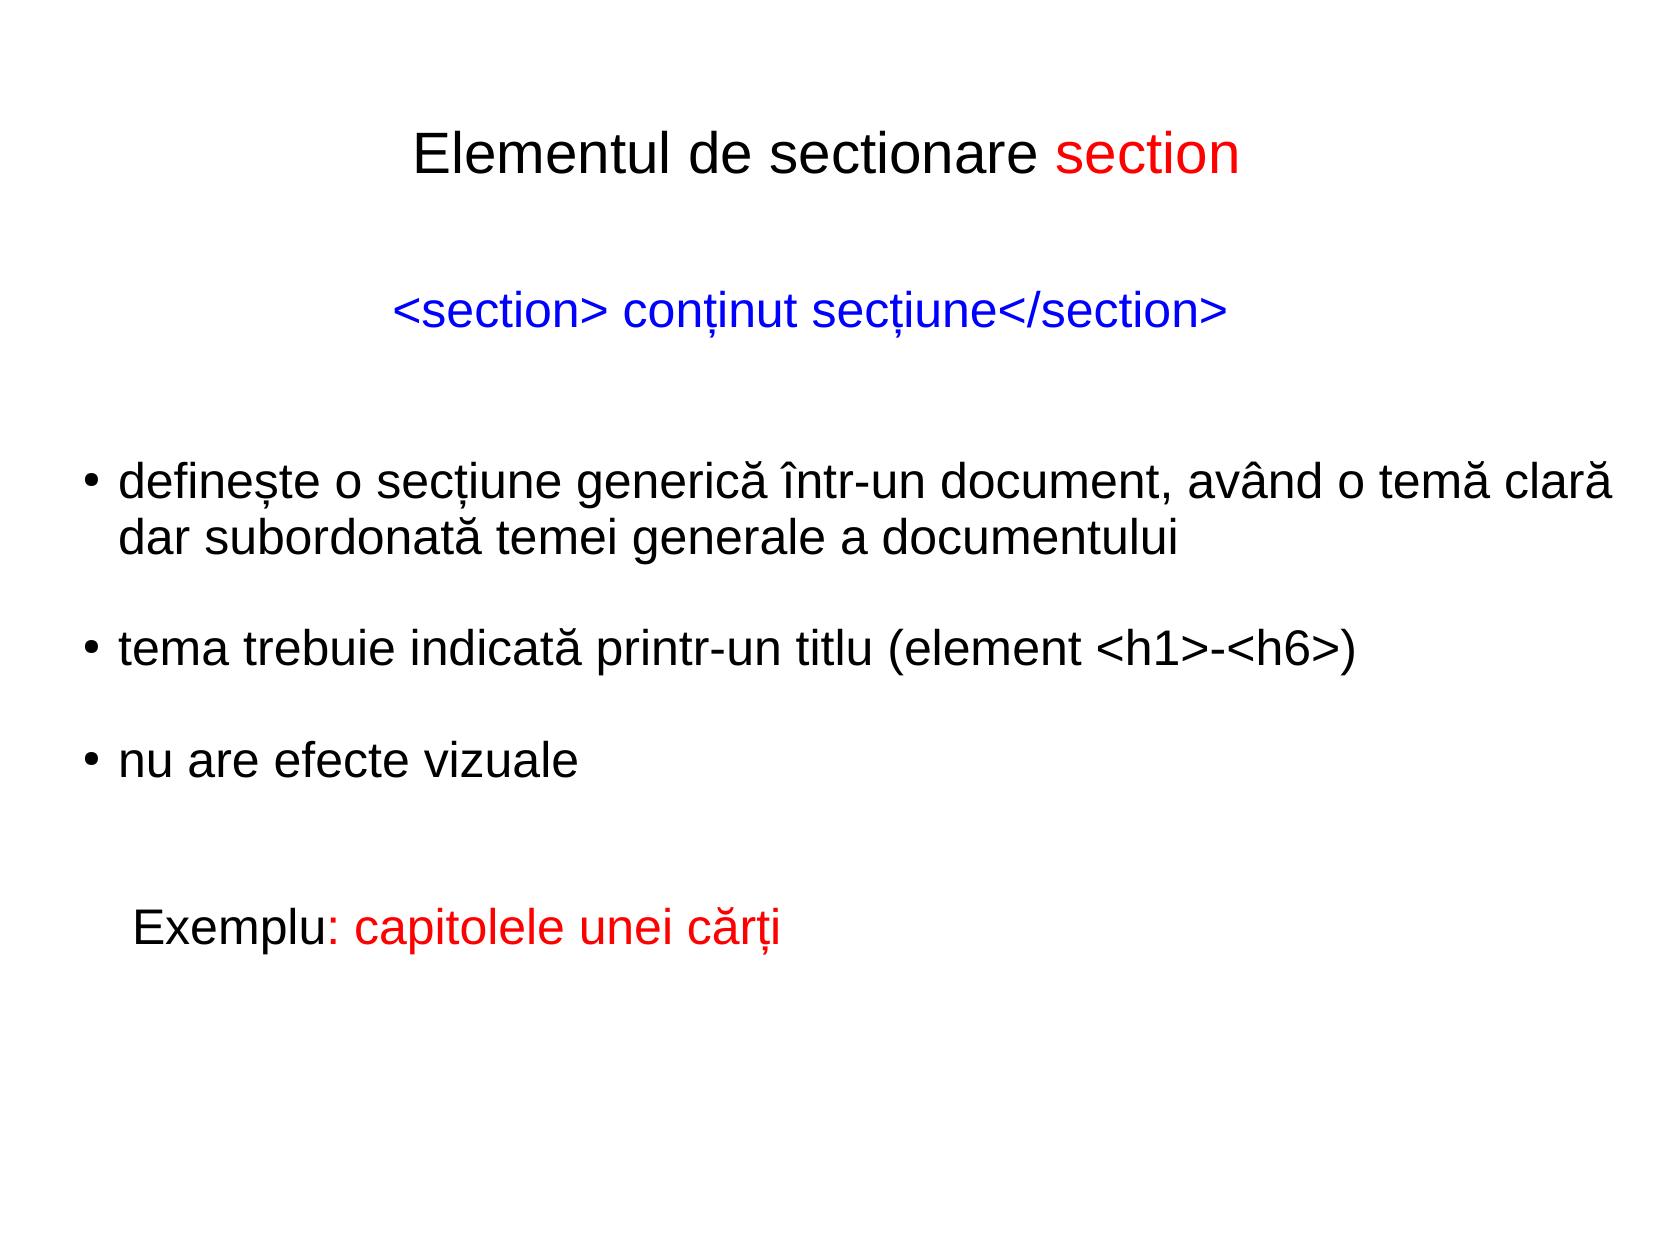

# Elementul de sectionare section
<section> conținut secțiune</section>
definește o secțiune generică într-un document, având o temă clară dar subordonată temei generale a documentului
tema trebuie indicată printr-un titlu (element <h1>-<h6>)
nu are efecte vizuale
 Exemplu: capitolele unei cărți